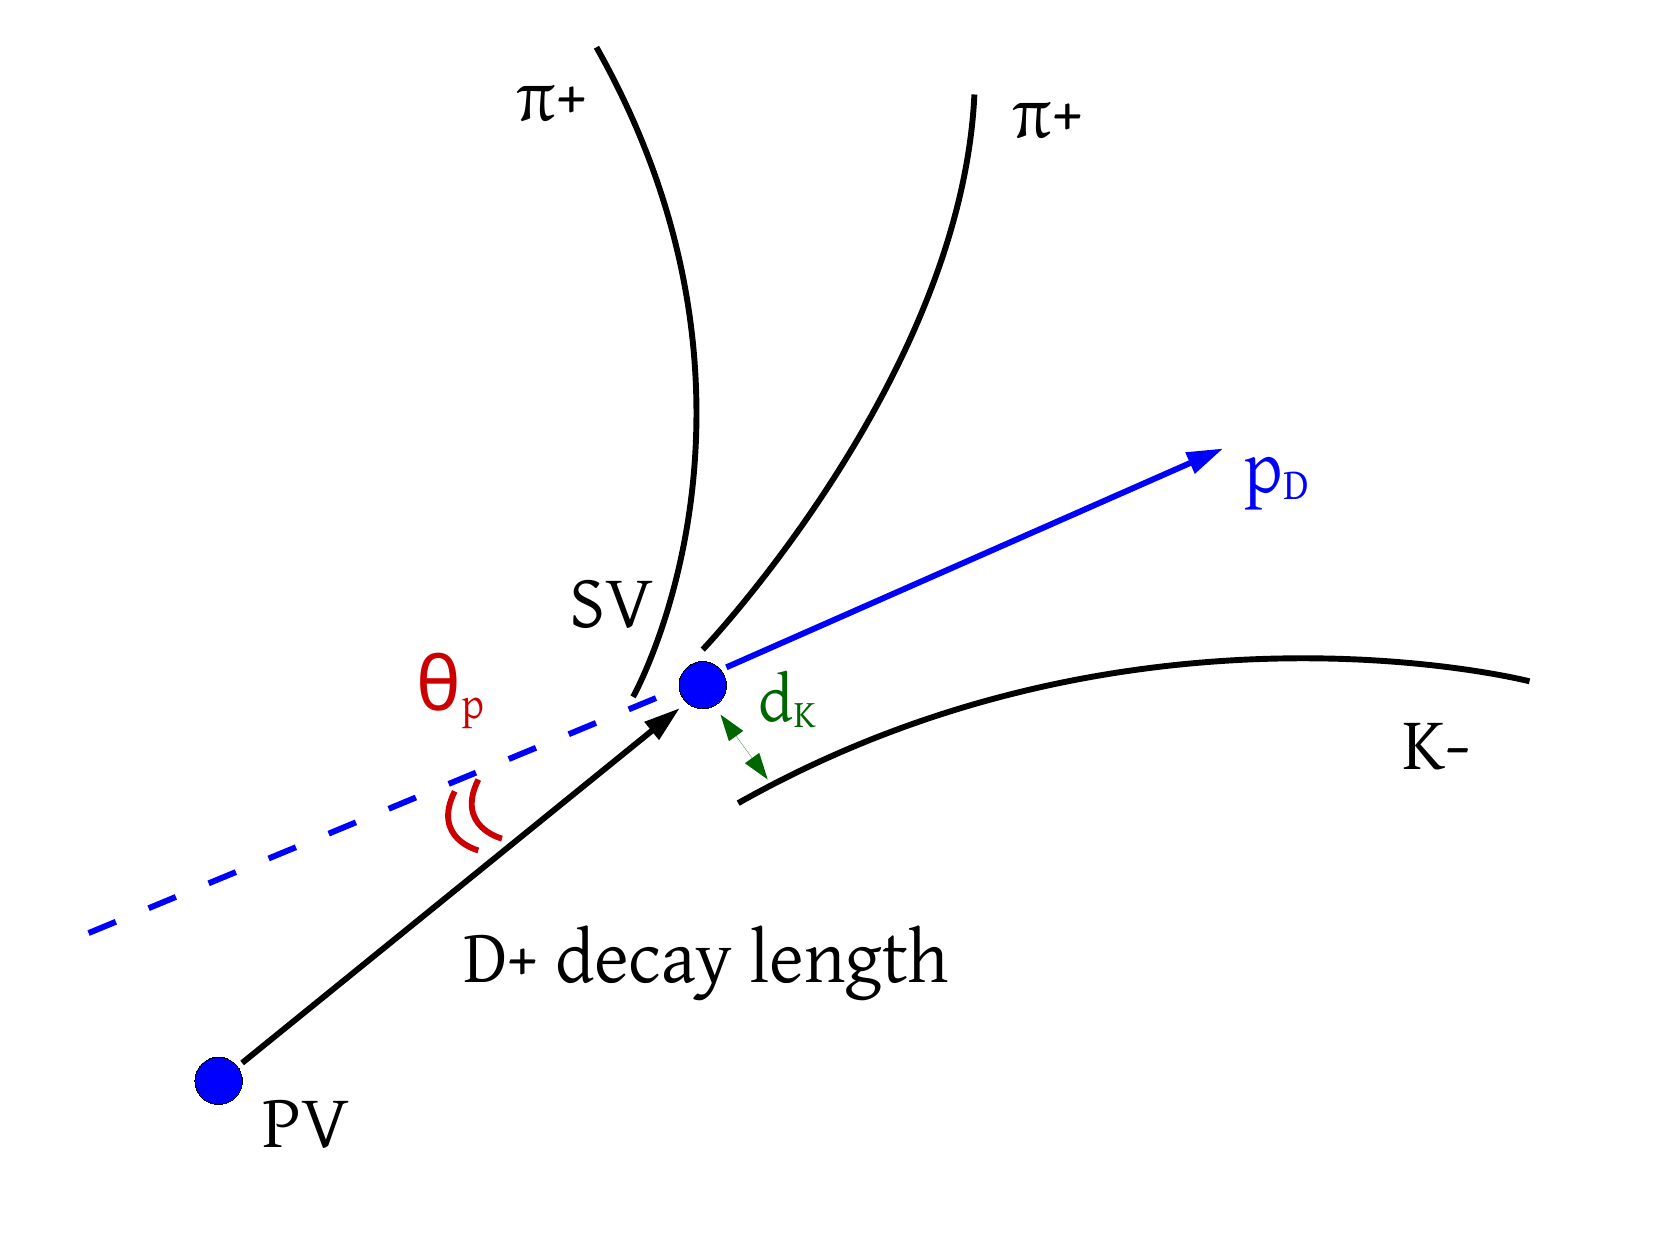

π+
π+
pD
SV
θp
dK
K-
D+ decay length
PV